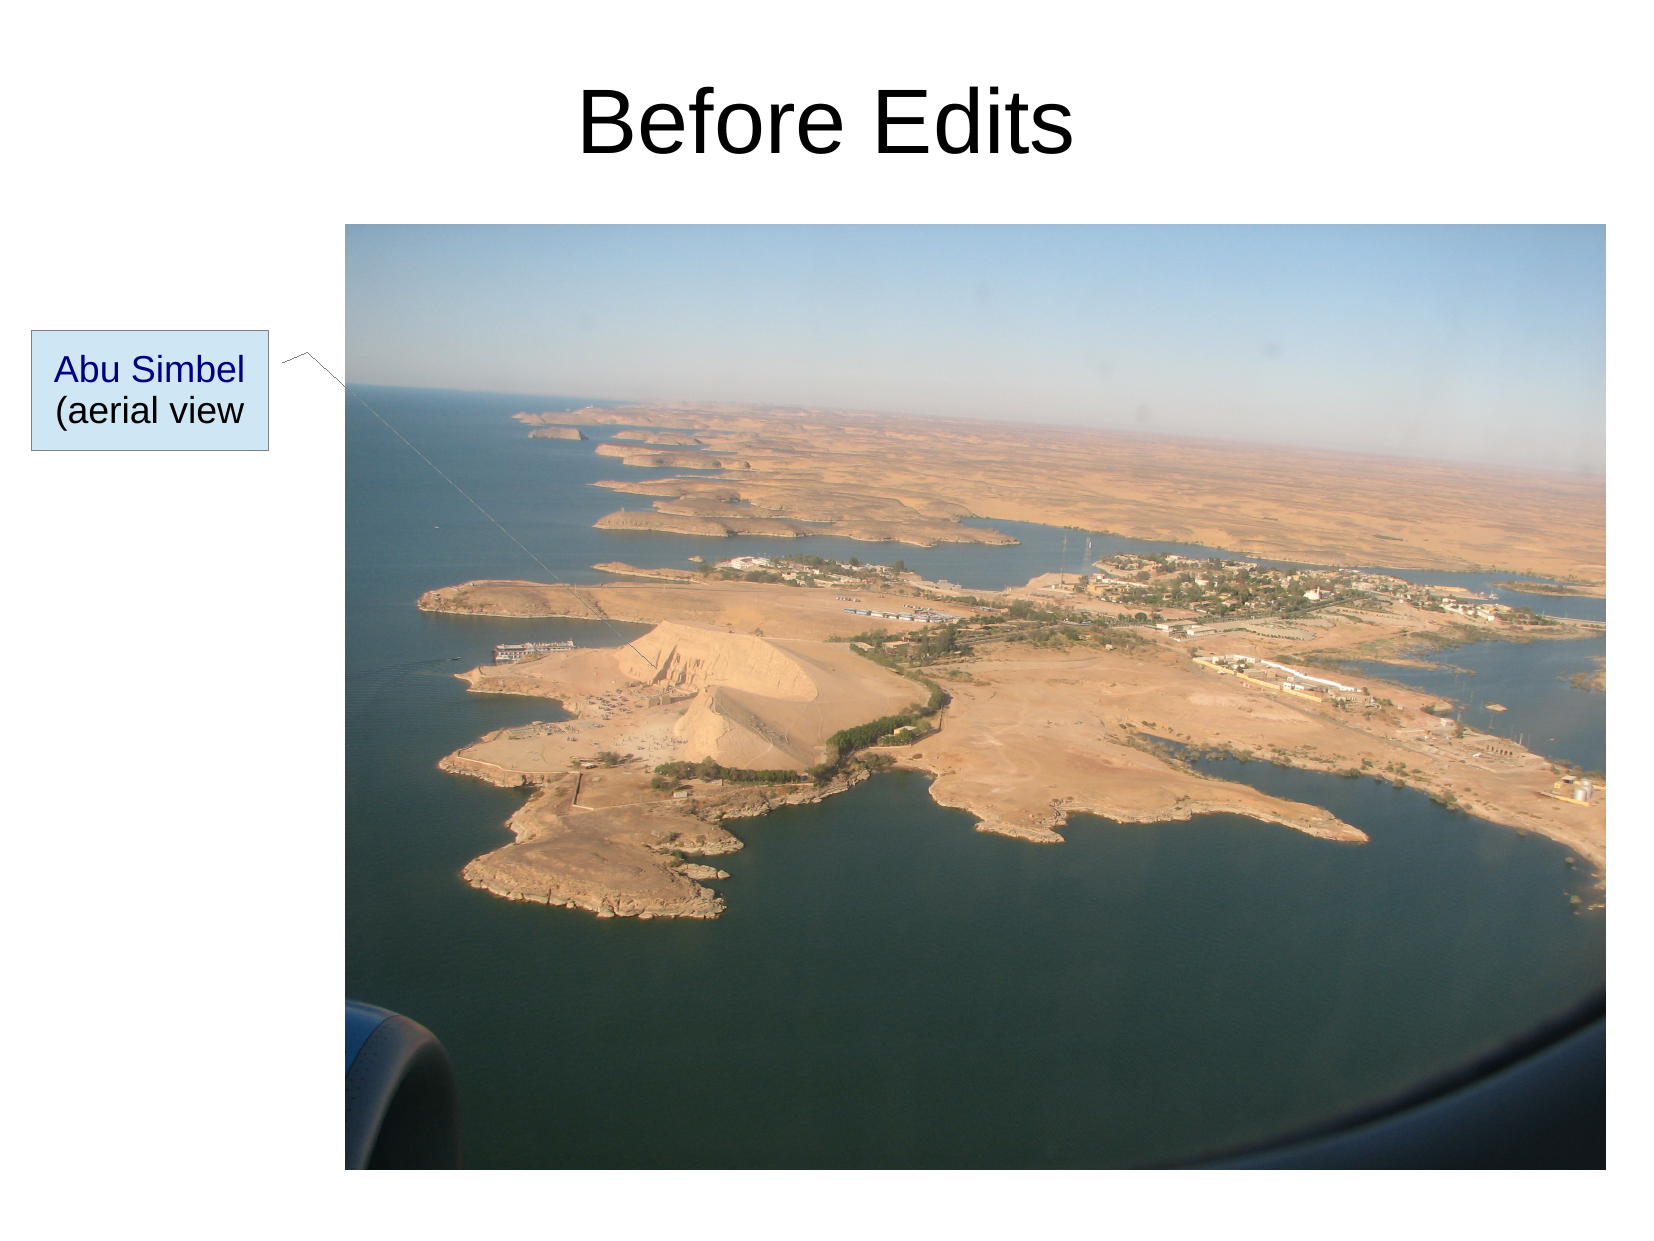

# Before Edits
Abu Simbel
(aerial view
21